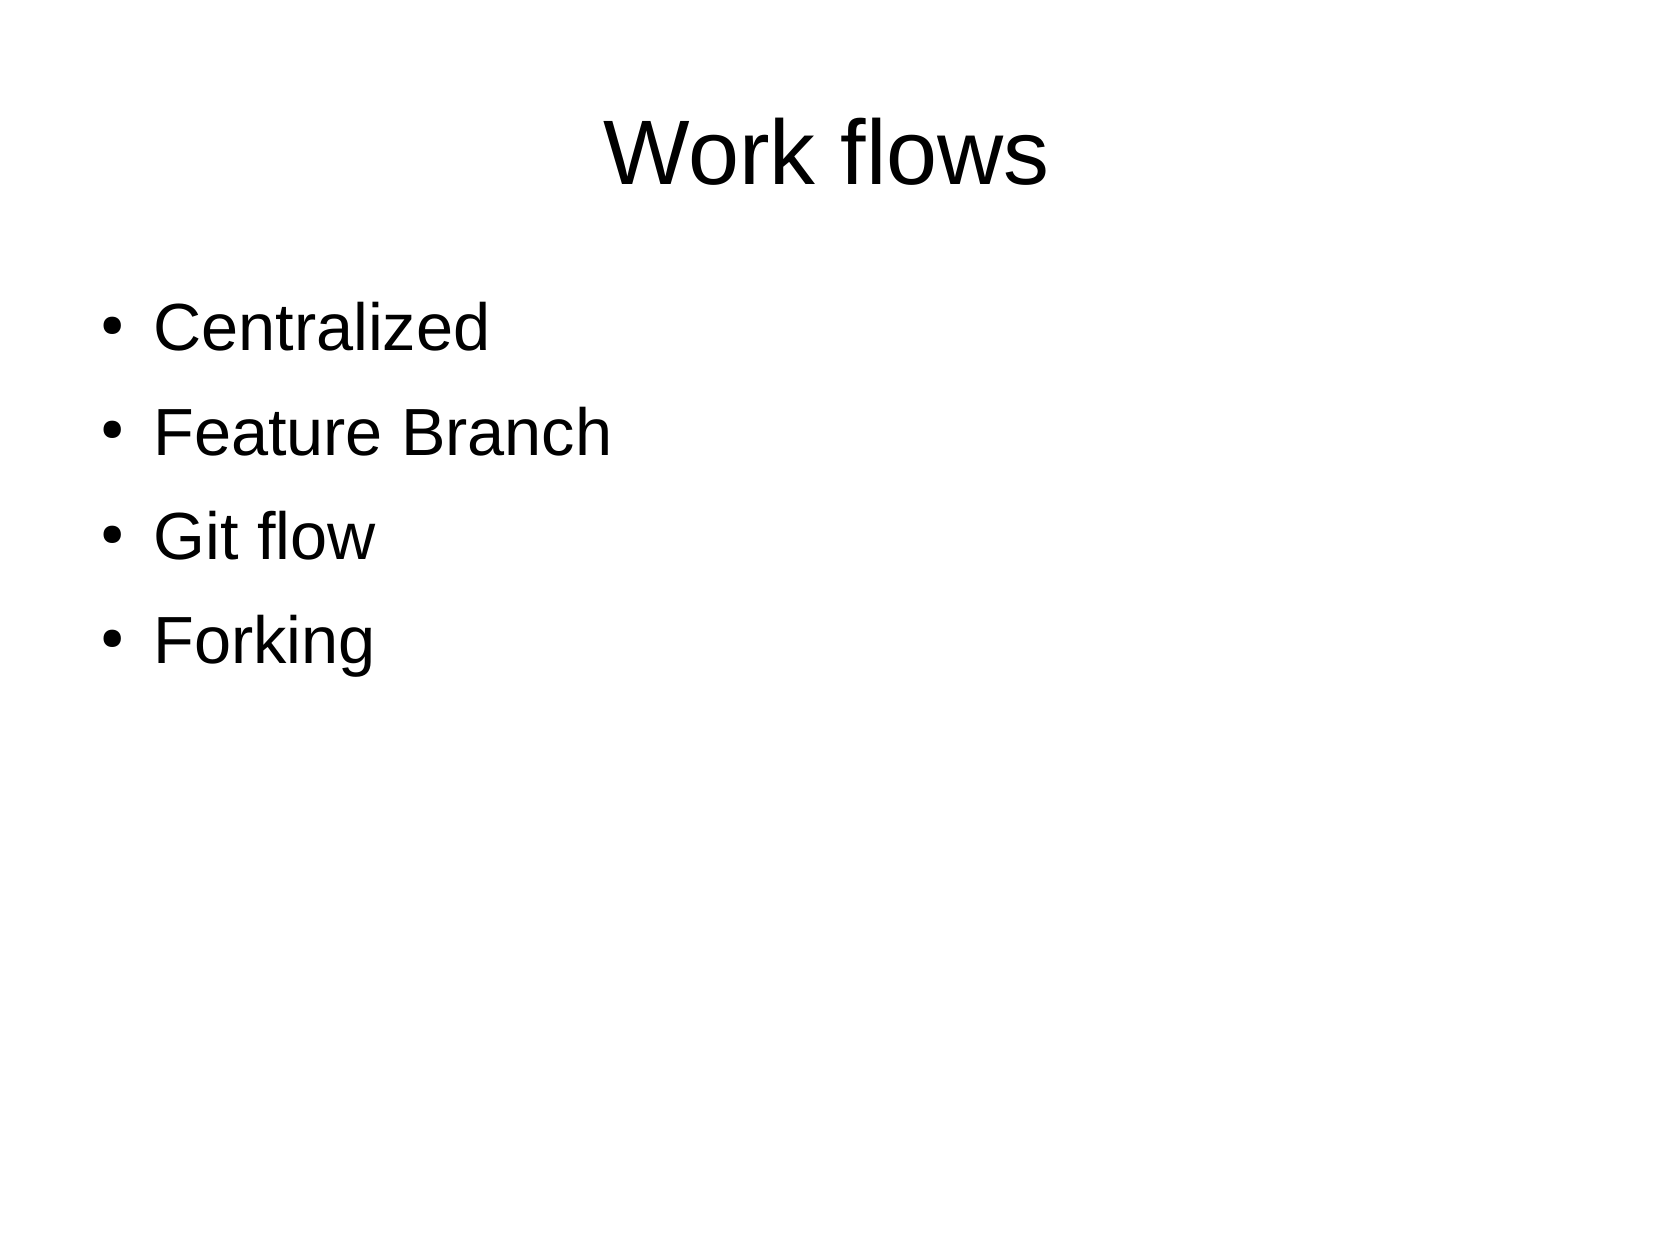

# Work flows
Centralized
Feature Branch
Git flow
Forking